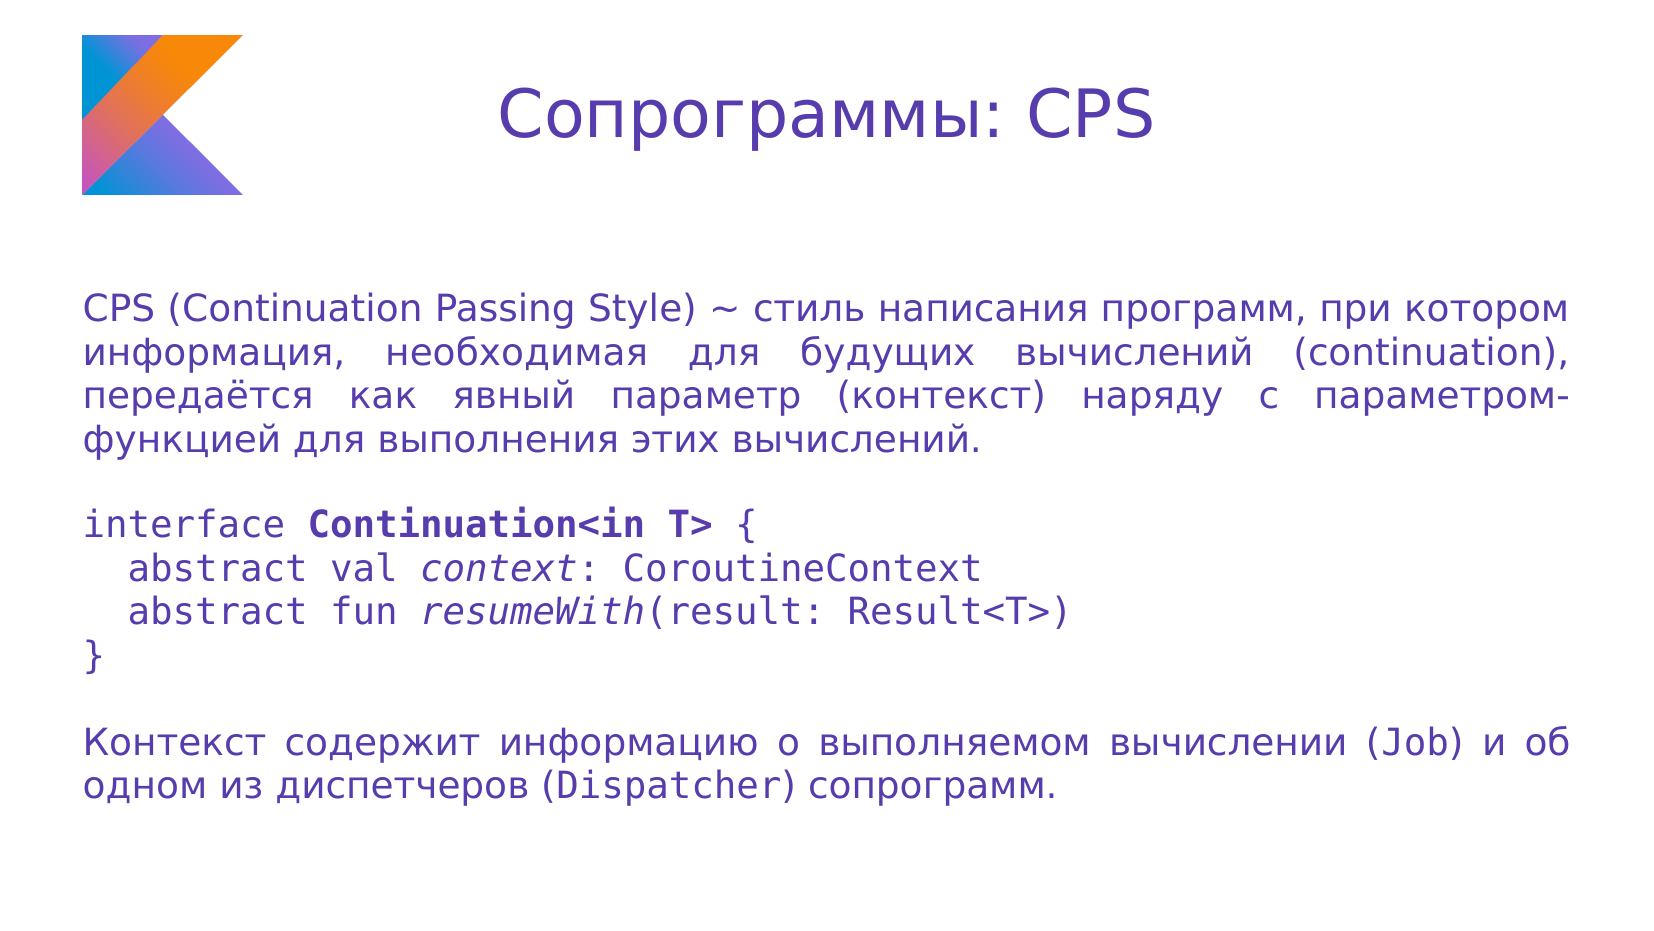

# Сопрограммы: CPS
CPS (Continuation Passing Style) ~ стиль написания программ, при котором информация, необходимая для будущих вычислений (continuation), передаётся как явный параметр (контекст) наряду с параметром-функцией для выполнения этих вычислений.
interface Continuation<in T> {
 abstract val context: CoroutineContext
 abstract fun resumeWith(result: Result<T>)
}
Контекст содержит информацию о выполняемом вычислении (Job) и об одном из диспетчеров (Dispatcher) сопрограмм.